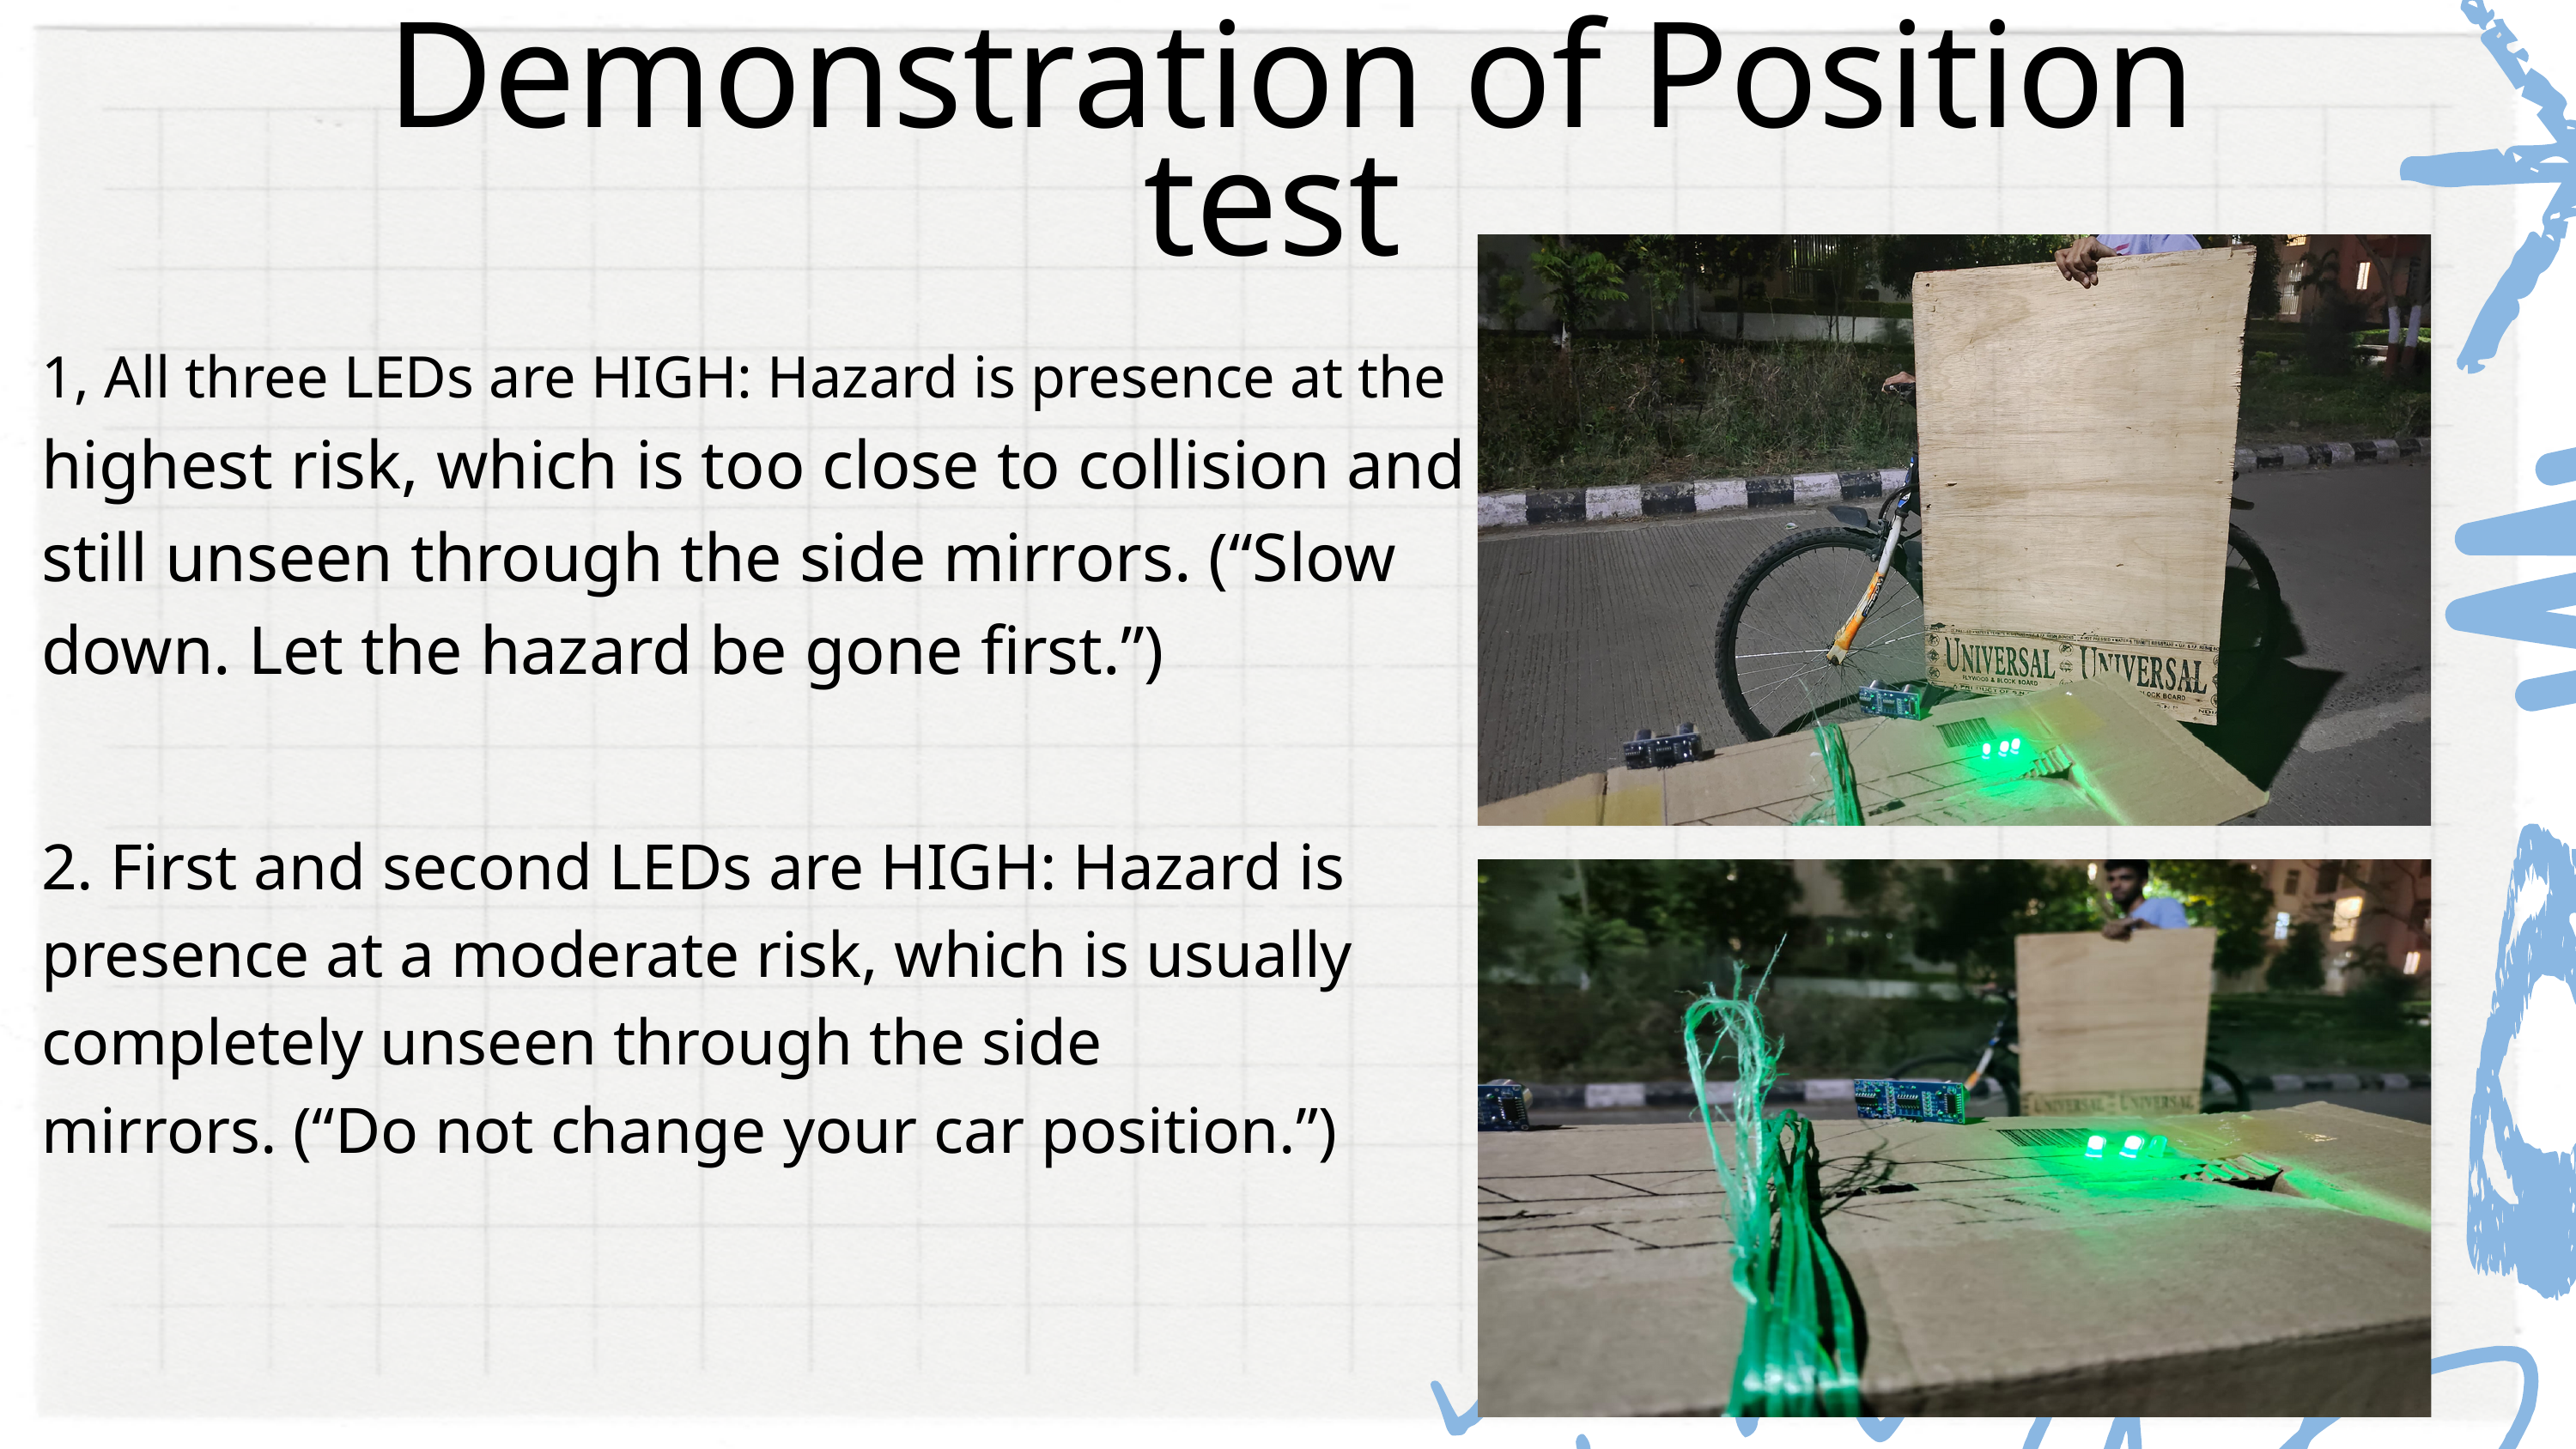

Demonstration of Position test
1, All three LEDs are HIGH: Hazard is presence at the
highest risk, which is too close to collision and still unseen through the side mirrors. (“Slow down. Let the hazard be gone first.”)
2. First and second LEDs are HIGH: Hazard is presence at a moderate risk, which is usually completely unseen through the side mirrors. (“Do not change your car position.”)